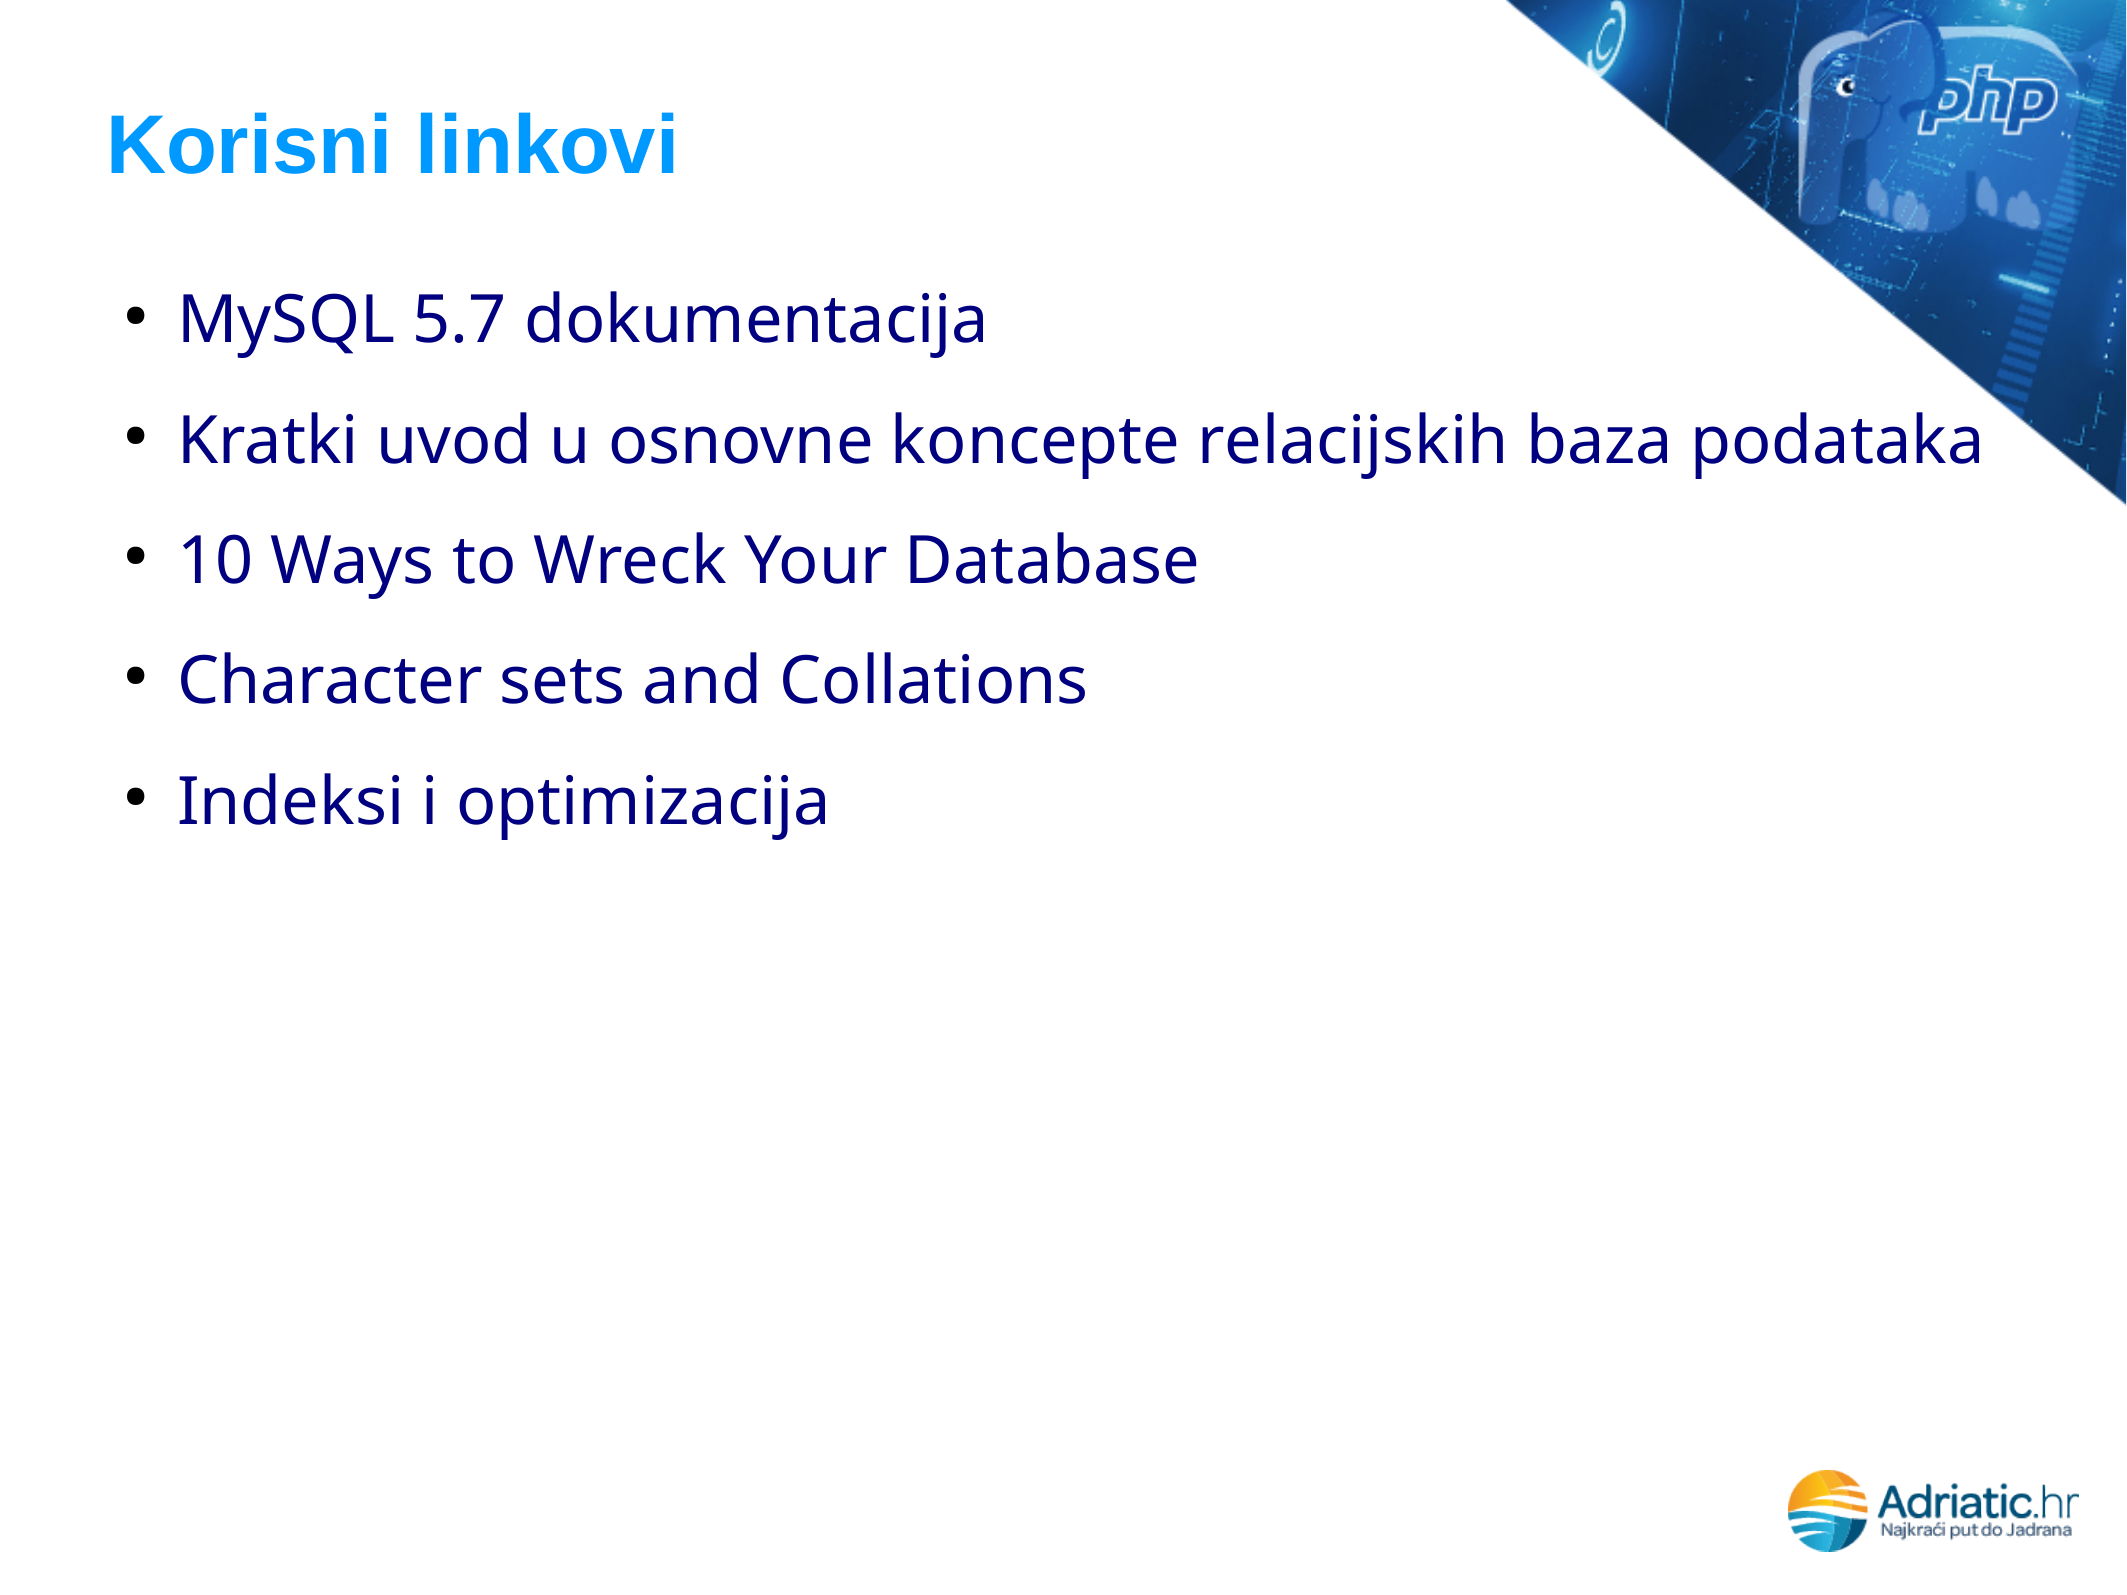

# Korisni linkovi
MySQL 5.7 dokumentacija
Kratki uvod u osnovne koncepte relacijskih baza podataka
10 Ways to Wreck Your Database
Character sets and Collations
Indeksi i optimizacija